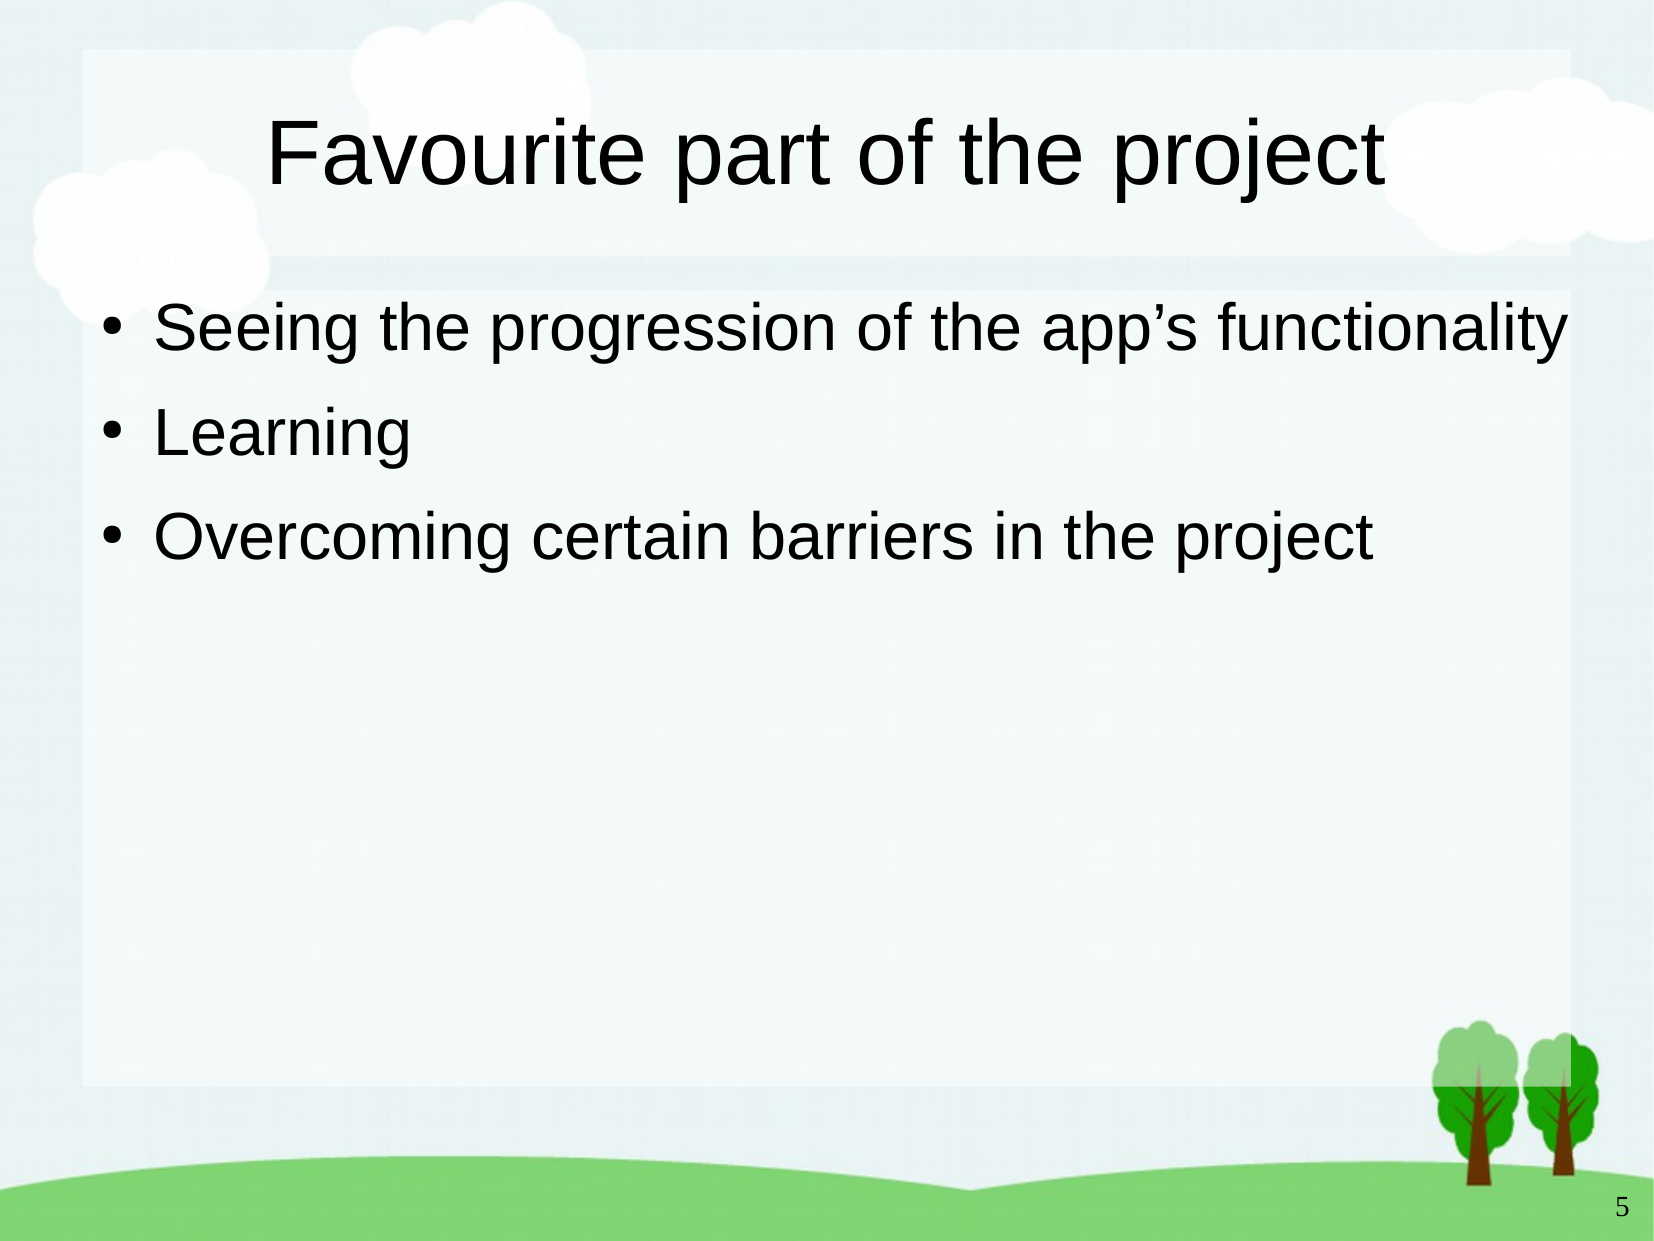

# Favourite part of the project
Seeing the progression of the app’s functionality
Learning
Overcoming certain barriers in the project
5